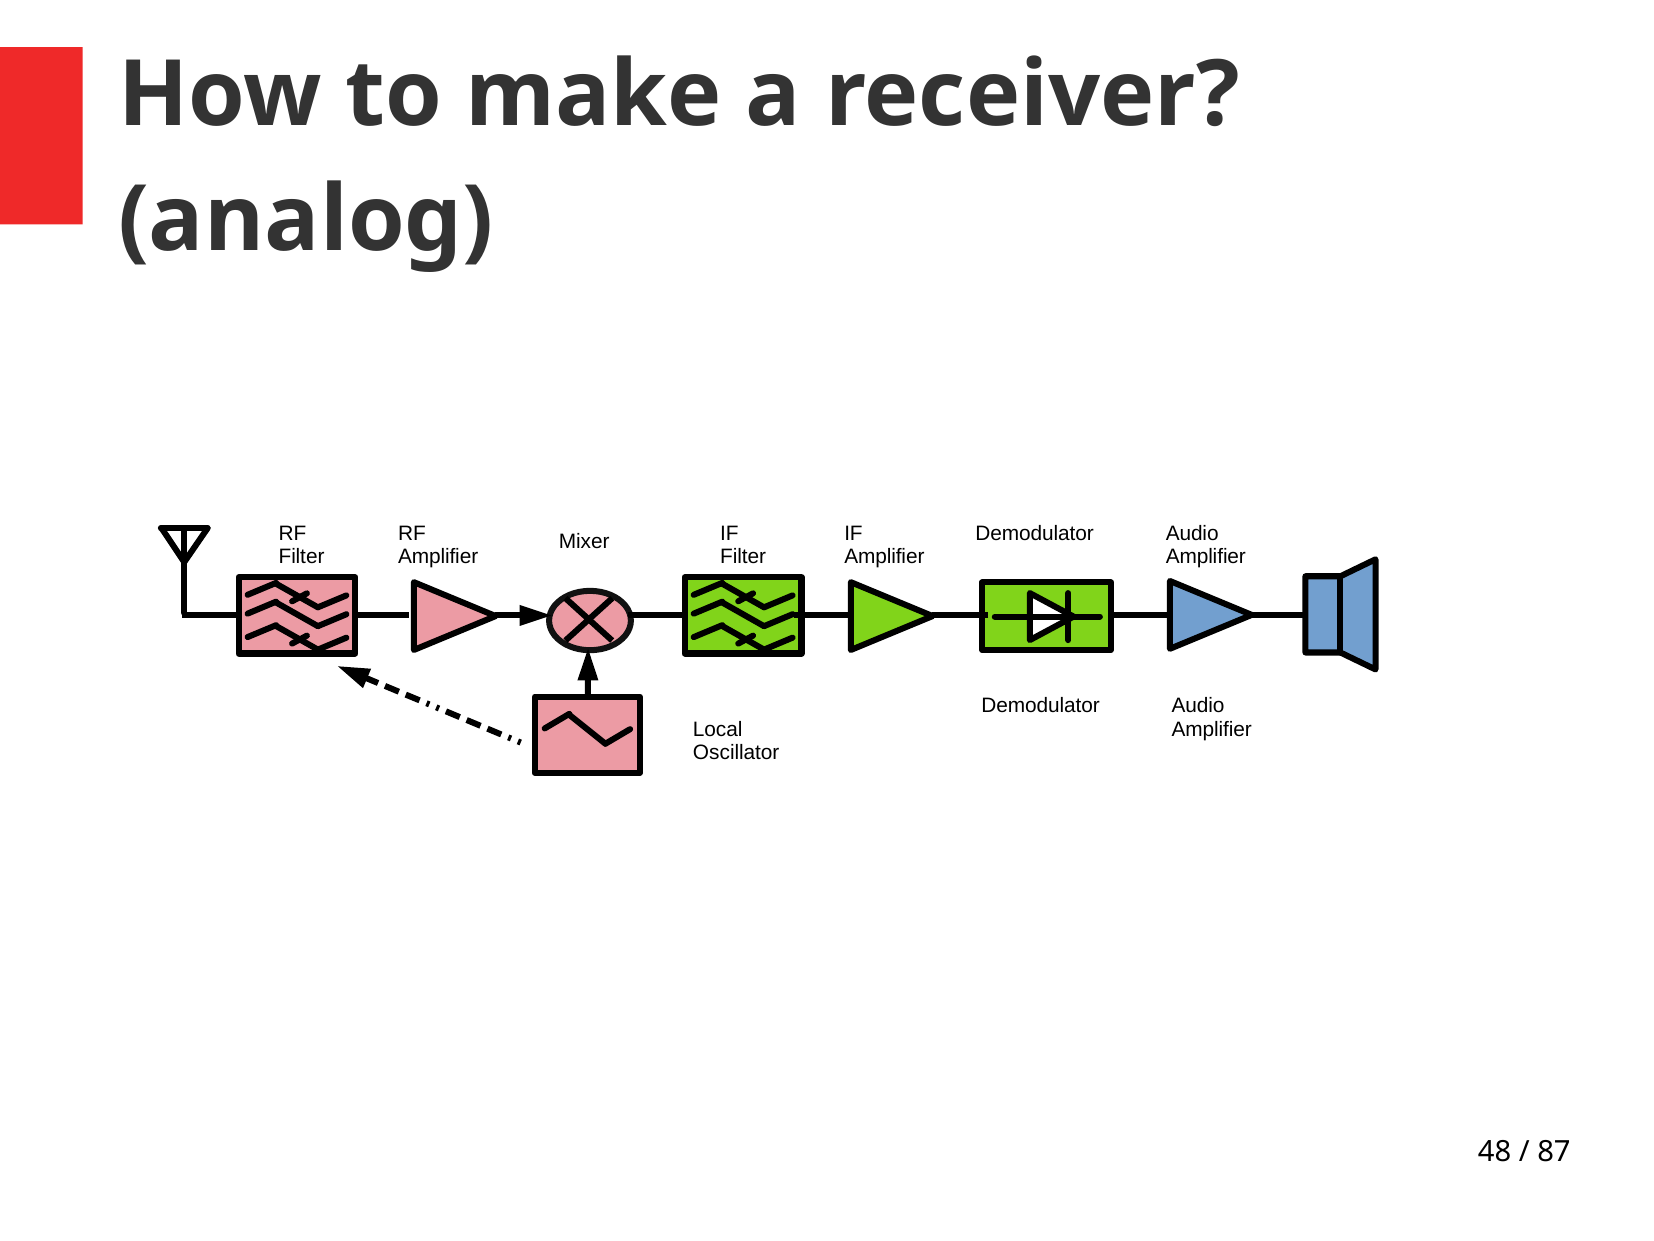

# How to make a receiver? (analog)
RF
Filter
RF
Amplifier
IF
Filter
IF
Amplifier
Audio
Amplifier
Demodulator
Mixer
Audio
Amplifier
Demodulator
Local
Oscillator
48